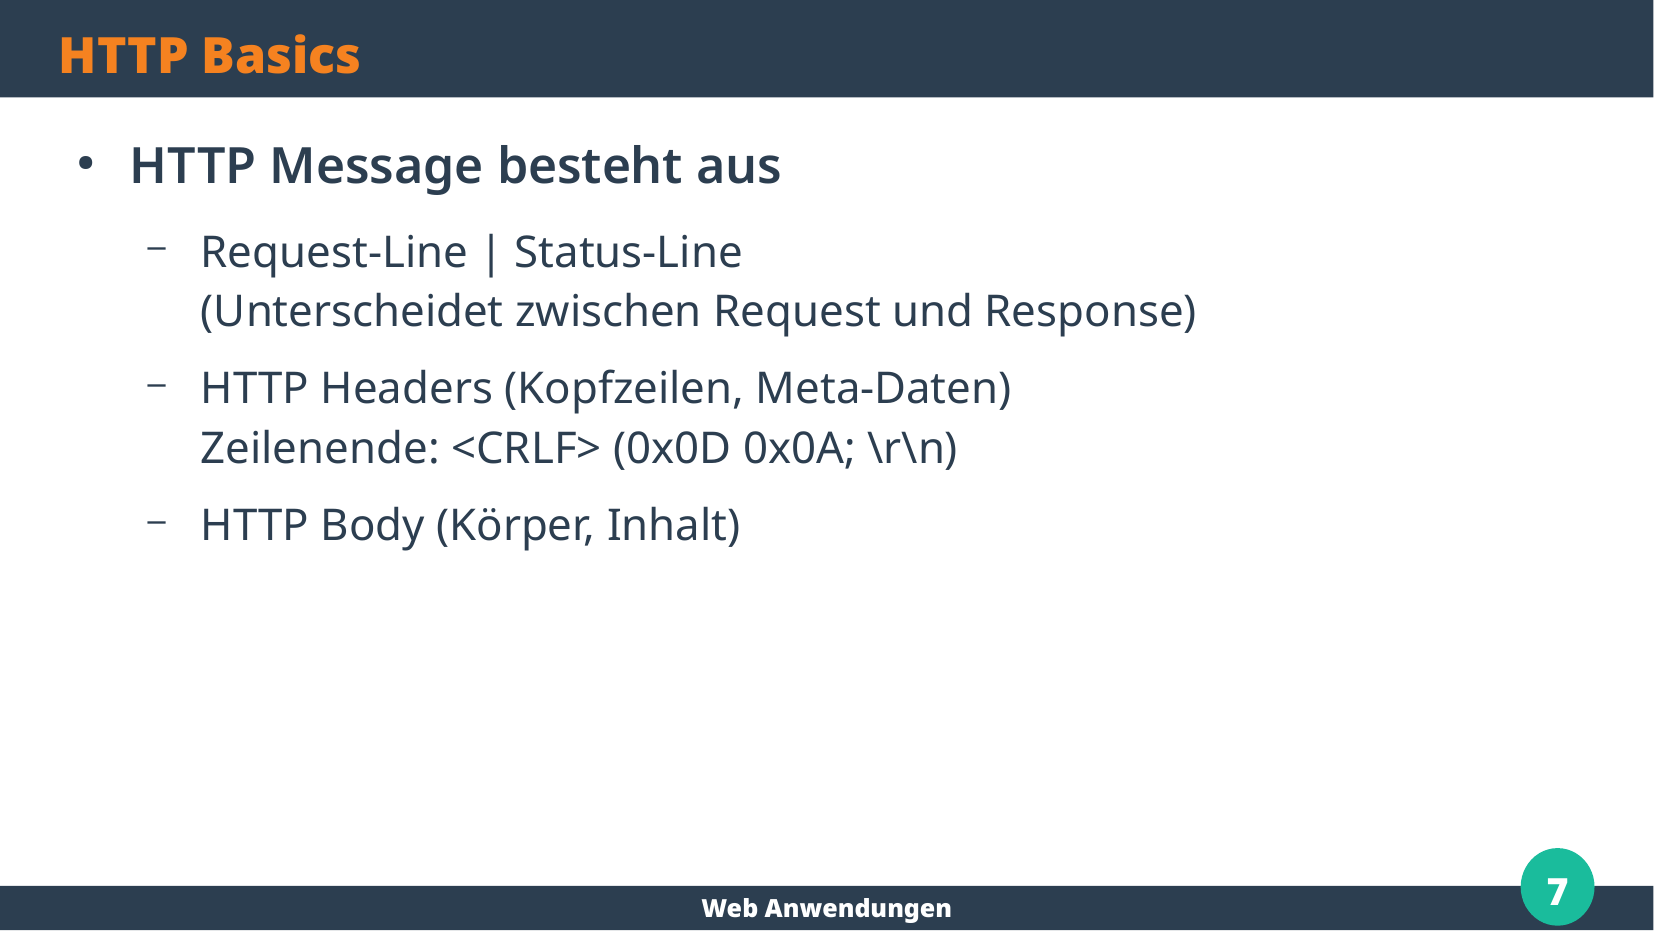

# HTTP Basics
HTTP Message besteht aus
Request-Line | Status-Line
(Unterscheidet zwischen Request und Response)
HTTP Headers (Kopfzeilen, Meta-Daten)
Zeilenende: <CRLF> (0x0D 0x0A; \r\n)
HTTP Body (Körper, Inhalt)
7